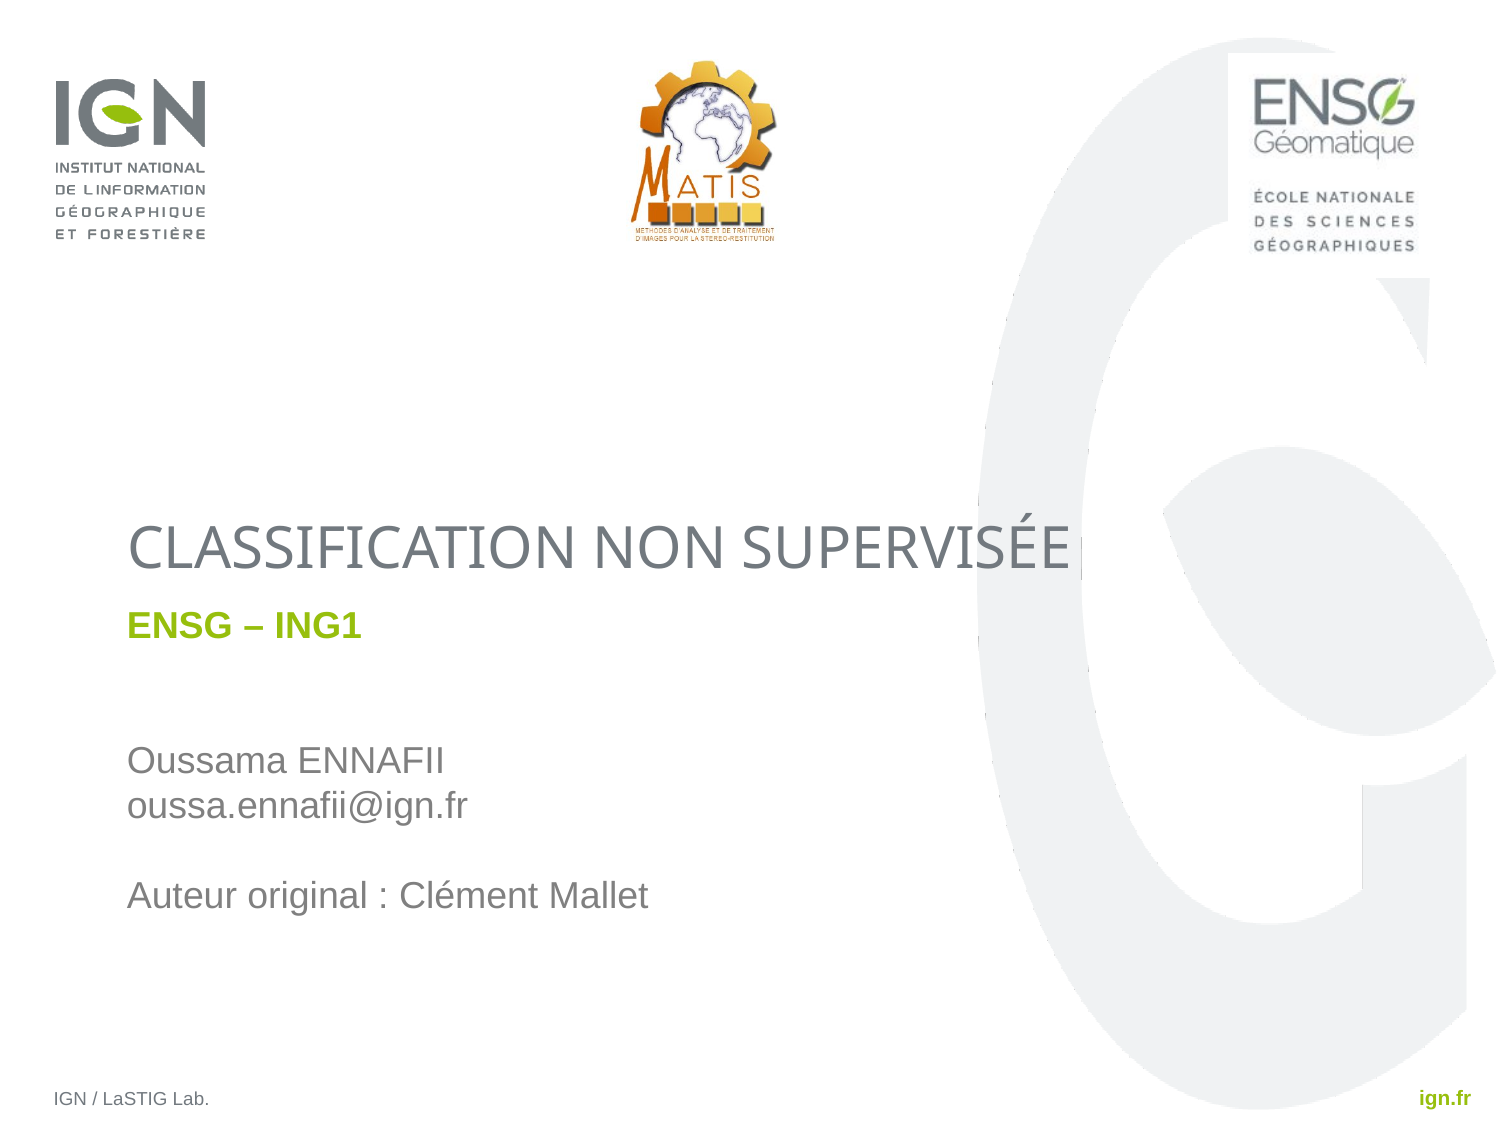

CLASSIFICATION NON SUPERVISÉE
ENSG – ING1
Oussama ENNAFII
oussa.ennafii@ign.fr
Auteur original : Clément Mallet
IGN / LaSTIG Lab.